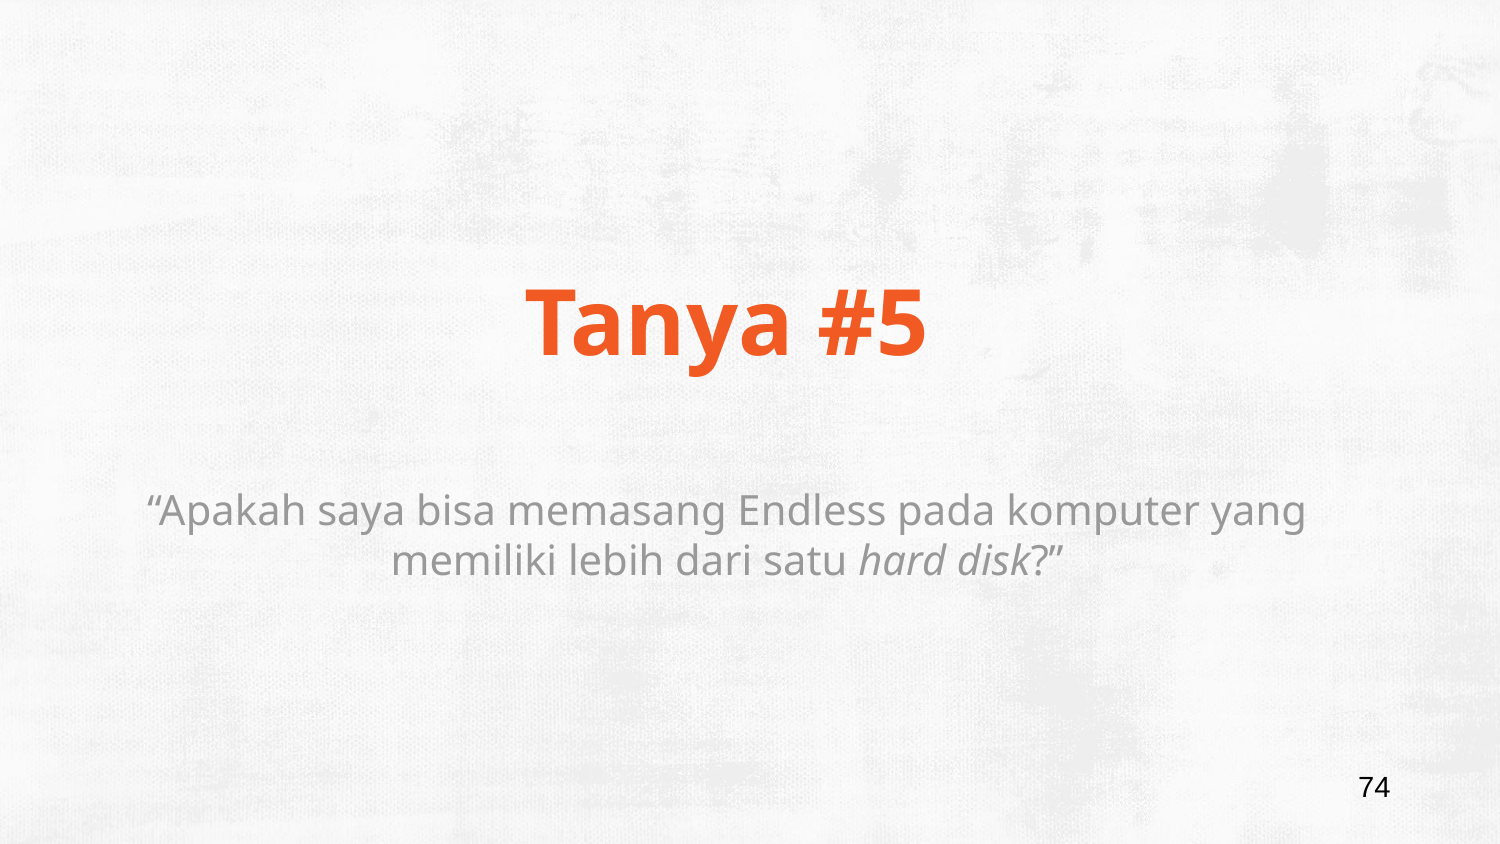

# Tanya #5 “Apakah saya bisa memasang Endless pada komputer yang memiliki lebih dari satu hard disk?”